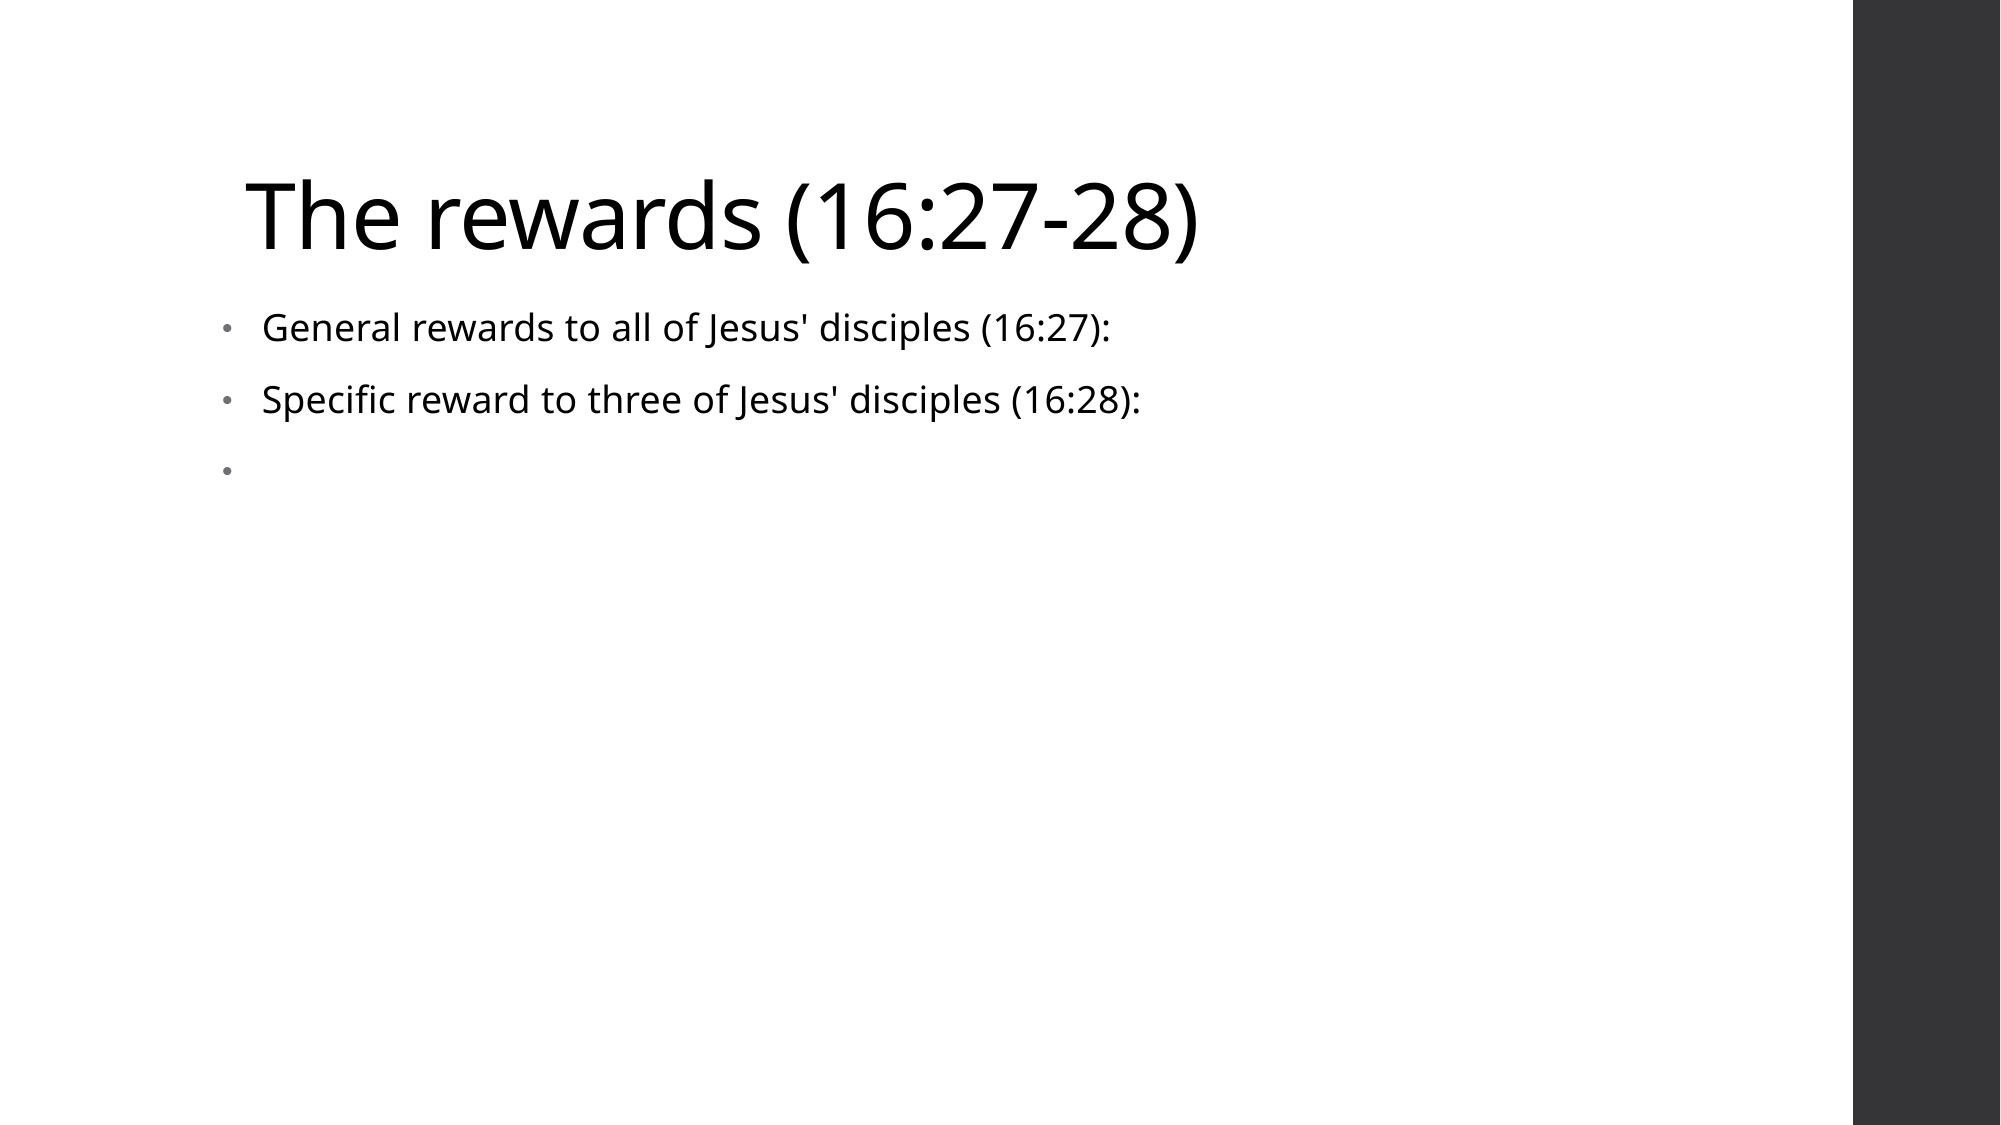

# The rewards (16:27-28)
 General rewards to all of Jesus' disciples (16:27):
 Specific reward to three of Jesus' disciples (16:28):